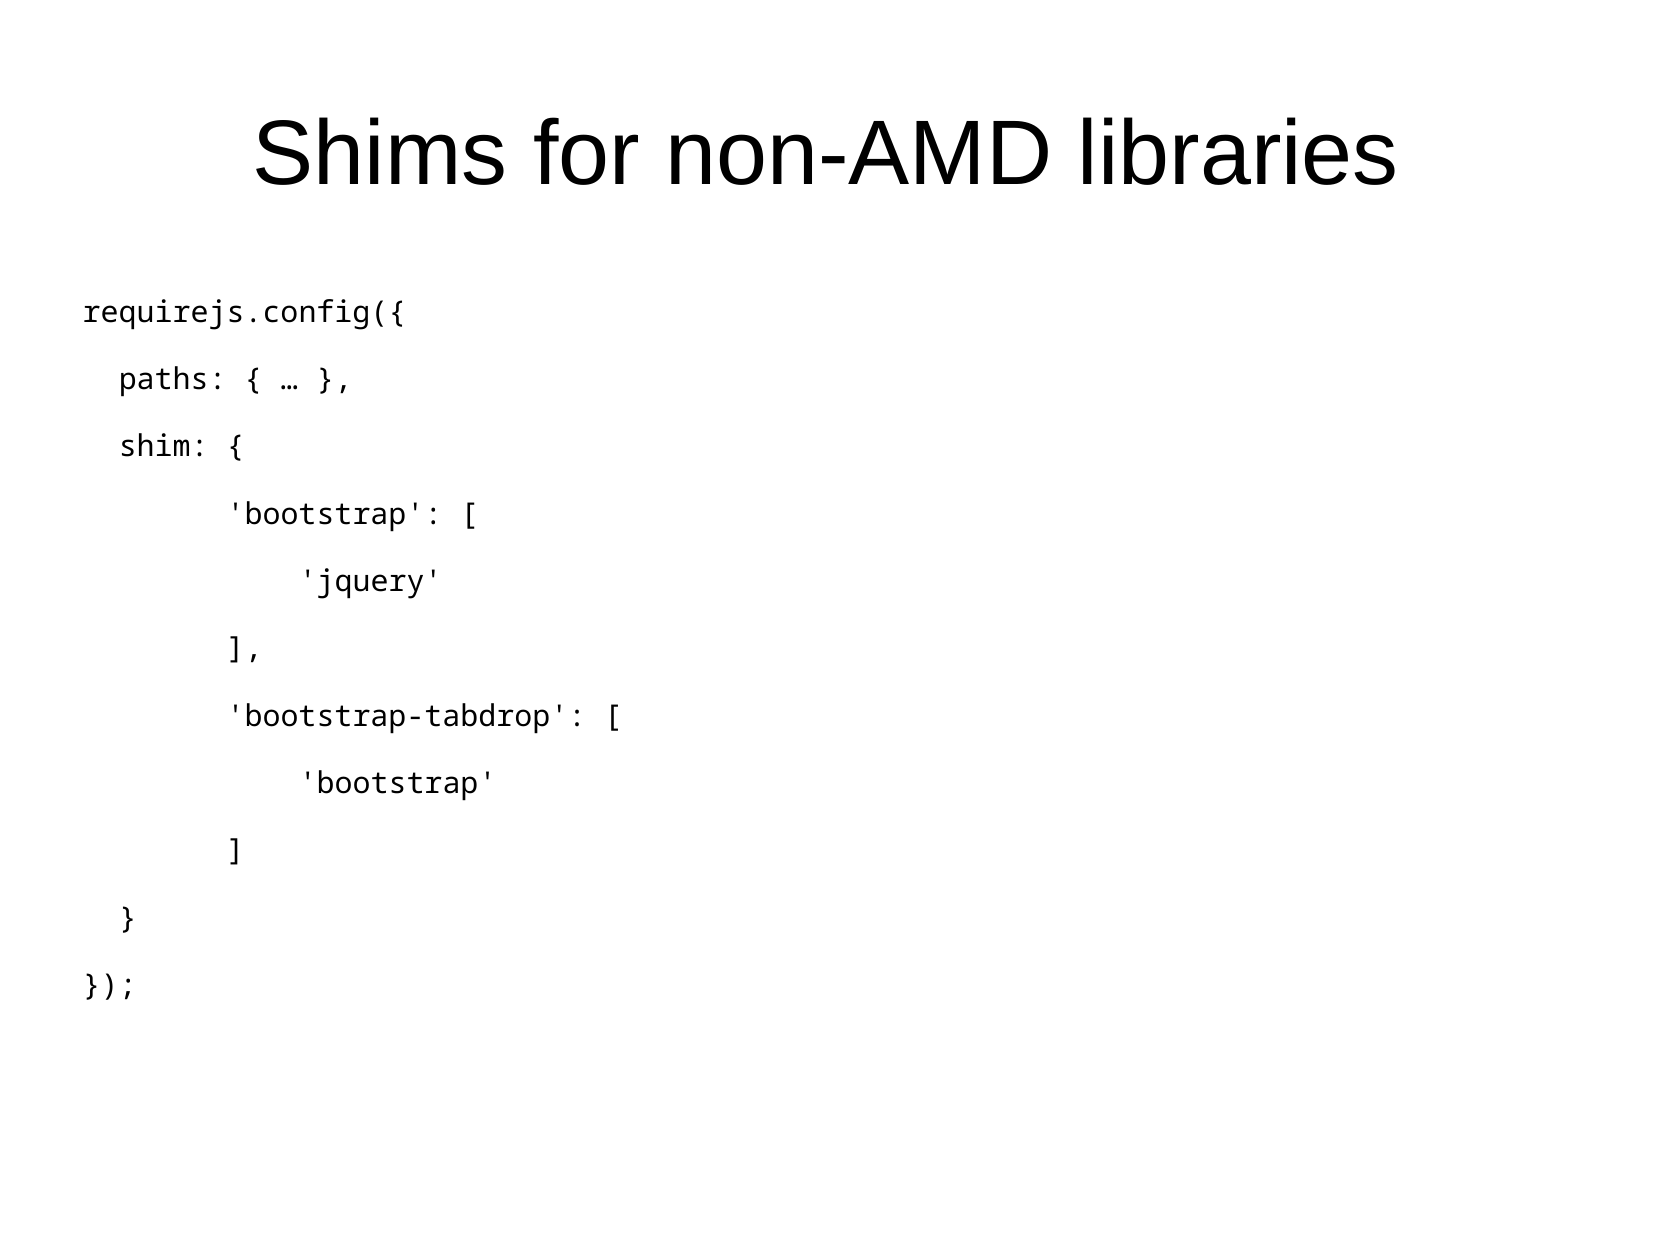

# Shims for non-AMD libraries
requirejs.config({
 paths: { … },
 shim: {
 'bootstrap': [
 'jquery'
 ],
 'bootstrap-tabdrop': [
 'bootstrap'
 ]
 }
});